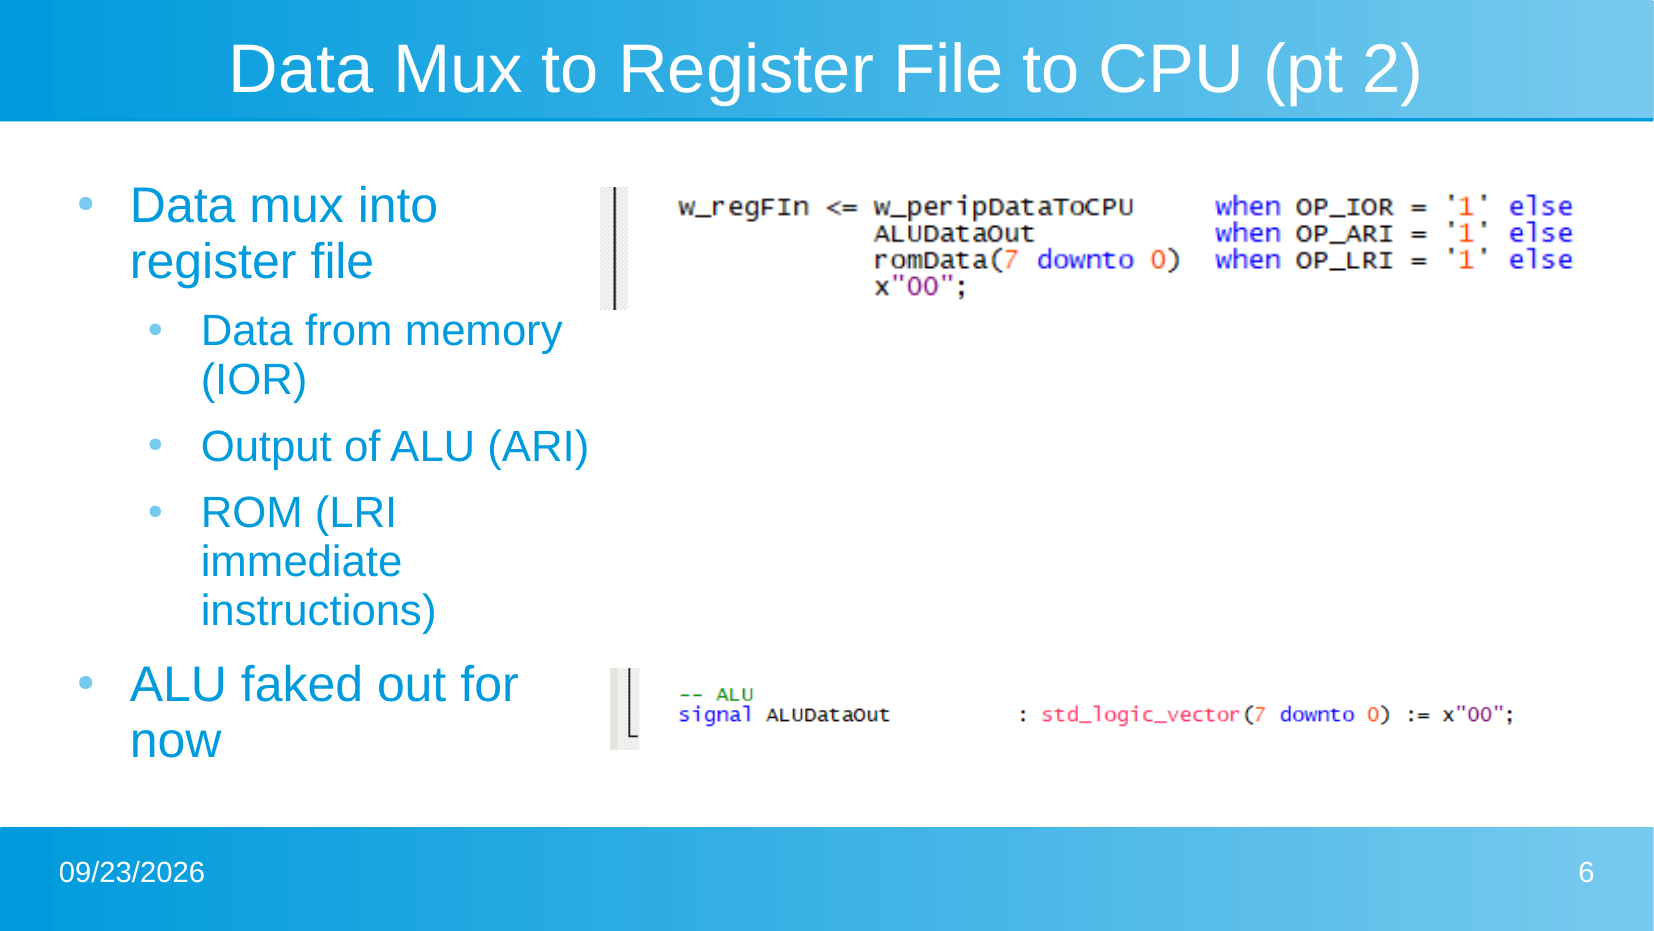

# Data Mux to Register File to CPU (pt 2)
Data mux into register file
Data from memory (IOR)
Output of ALU (ARI)
ROM (LRI immediate instructions)
ALU faked out for now
6